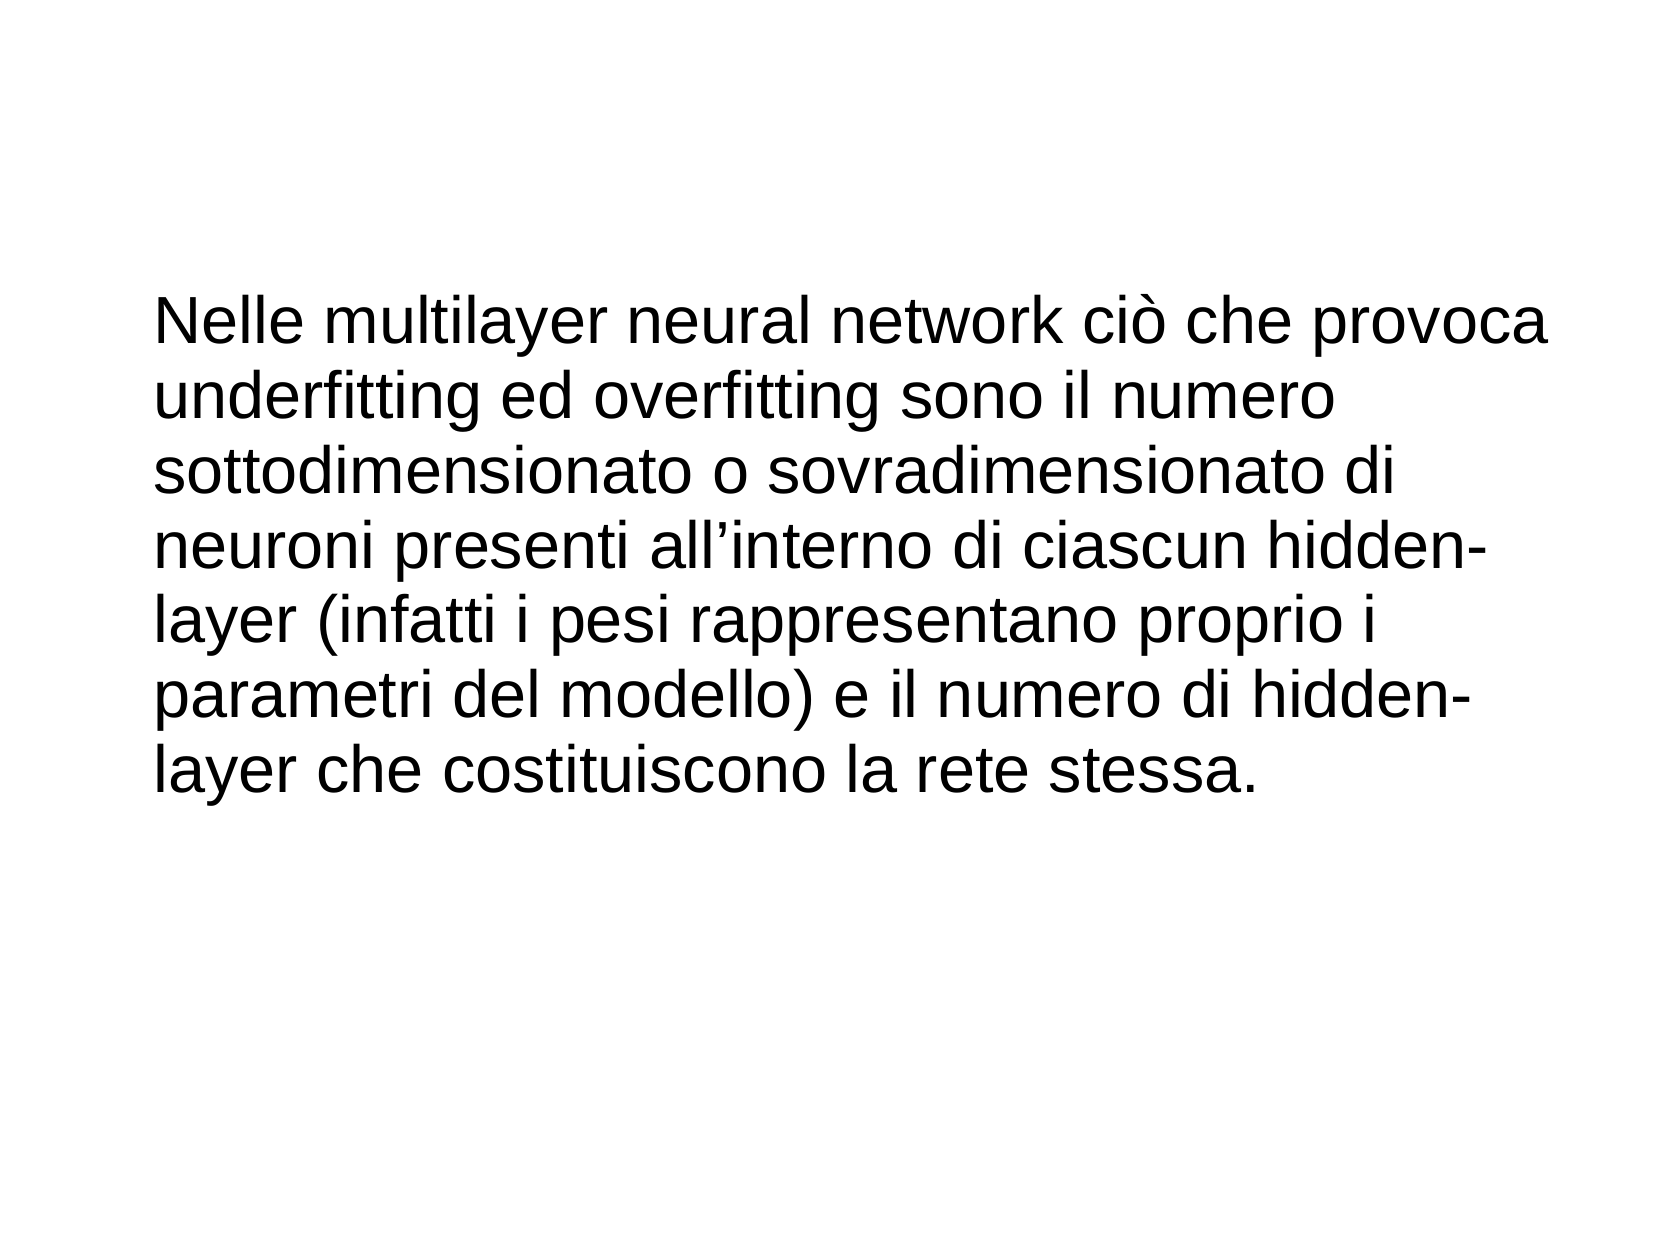

# Nelle multilayer neural network ciò che provoca underfitting ed overfitting sono il numero sottodimensionato o sovradimensionato di neuroni presenti all’interno di ciascun hidden-layer (infatti i pesi rappresentano proprio i parametri del modello) e il numero di hidden-layer che costituiscono la rete stessa.